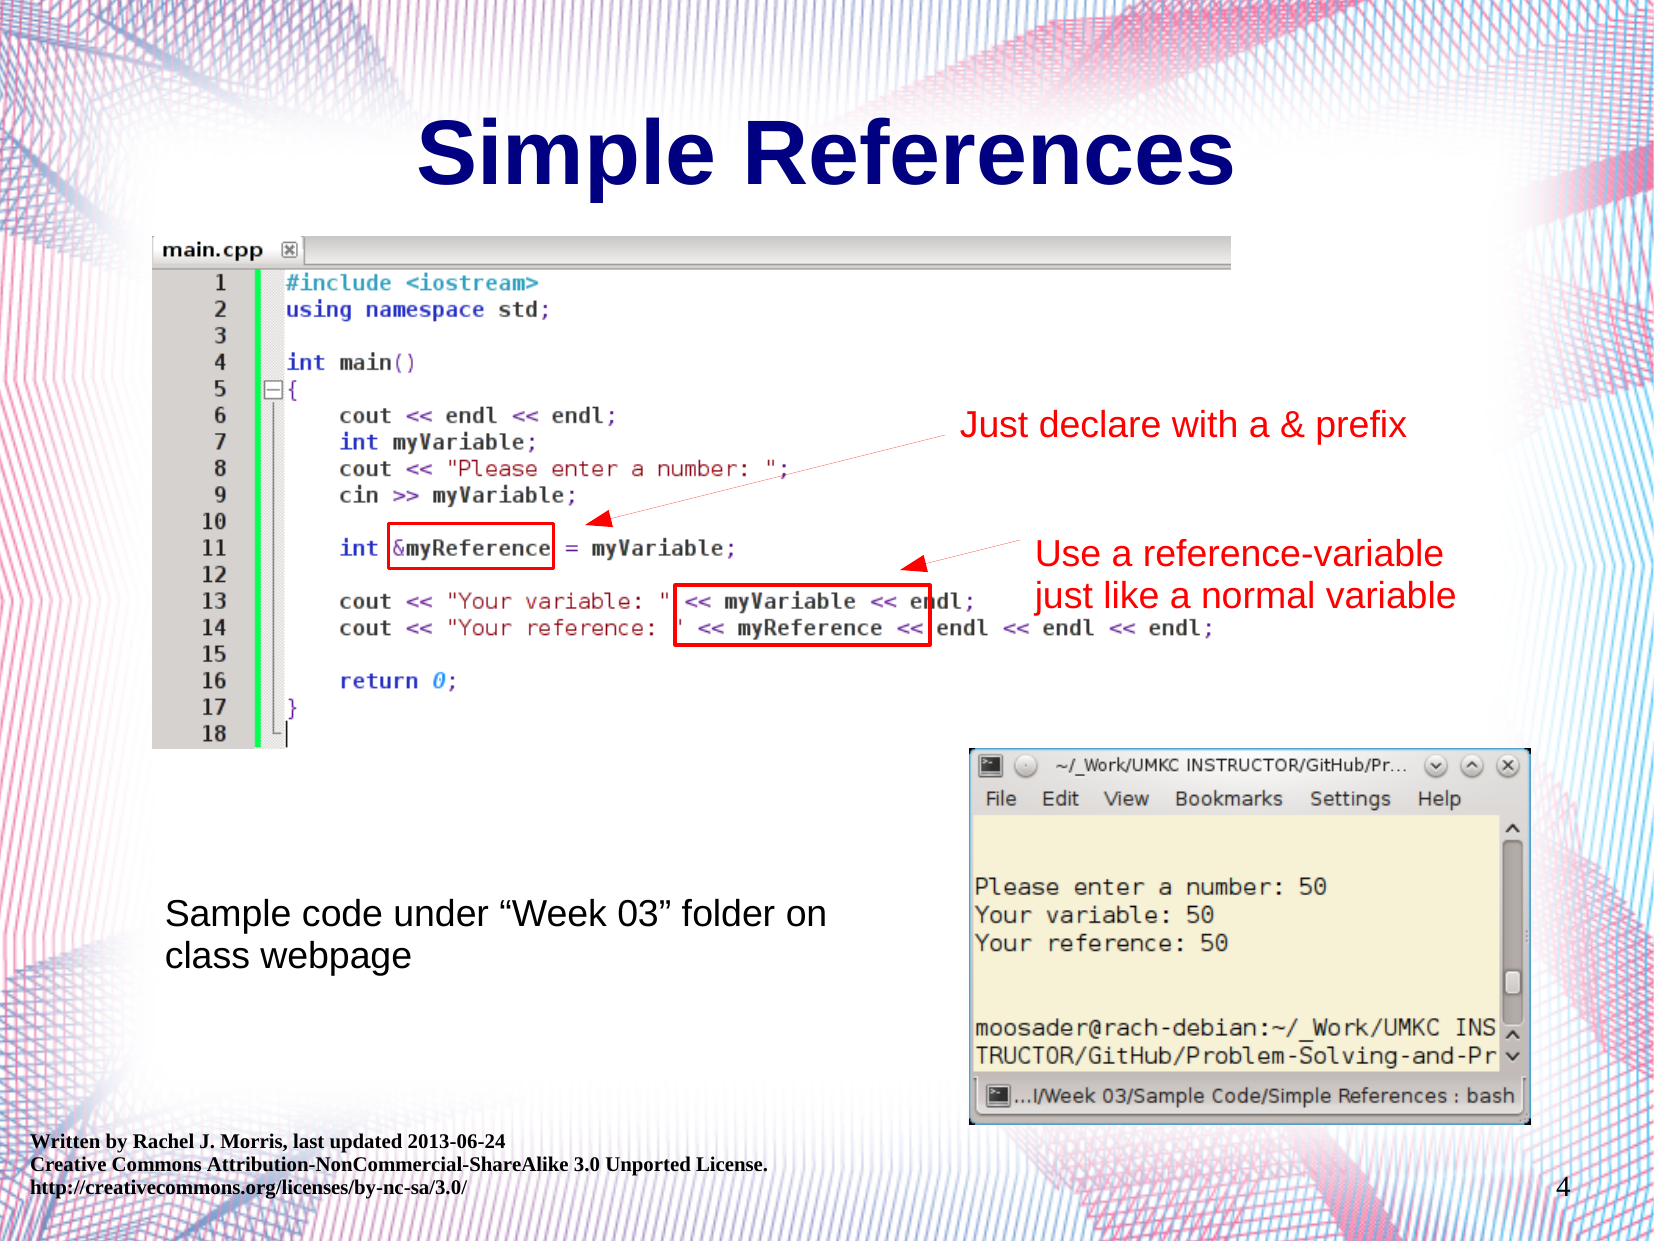

# Simple References
Just declare with a & prefix
Use a reference-variable just like a normal variable
Sample code under “Week 03” folder on class webpage
4